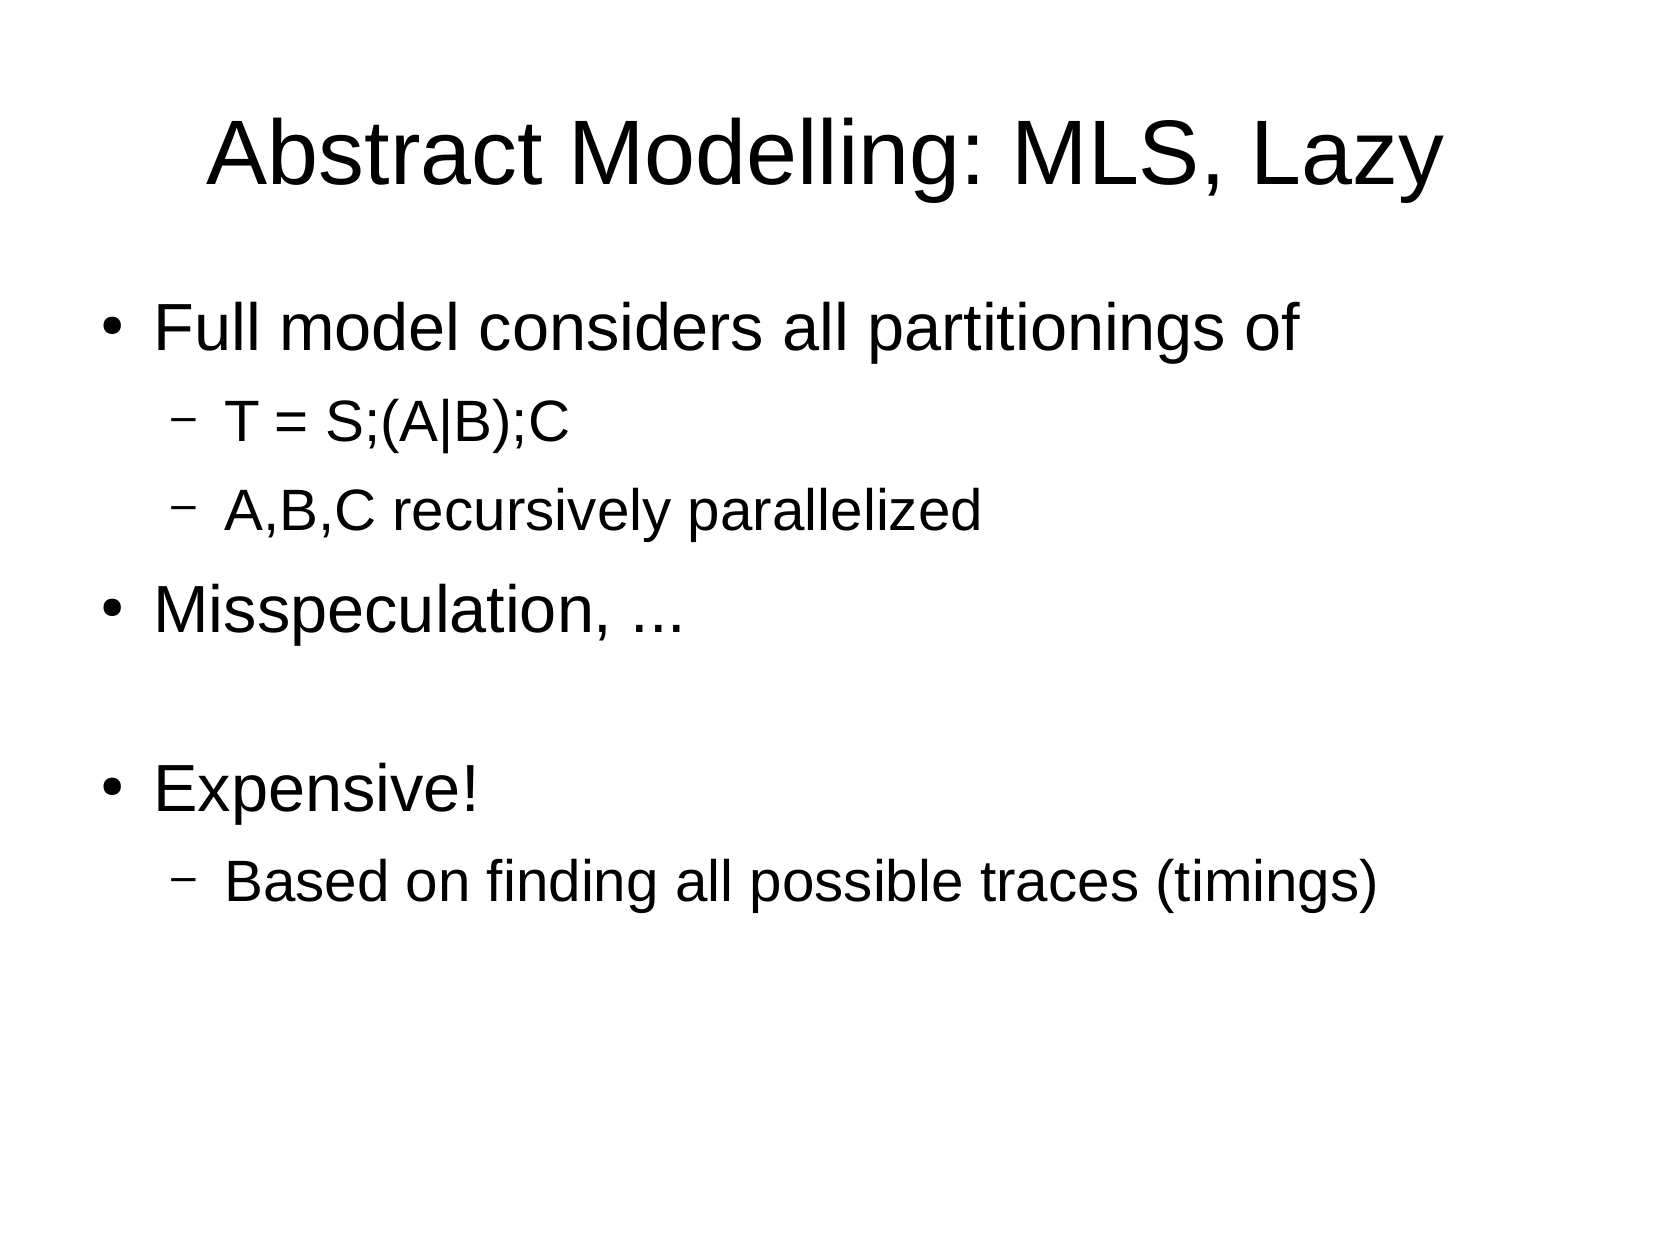

# Abstract Modelling: MLS, Lazy
Full model considers all partitionings of
T = S;(A|B);C
A,B,C recursively parallelized
Misspeculation, ...
Expensive!
Based on finding all possible traces (timings)